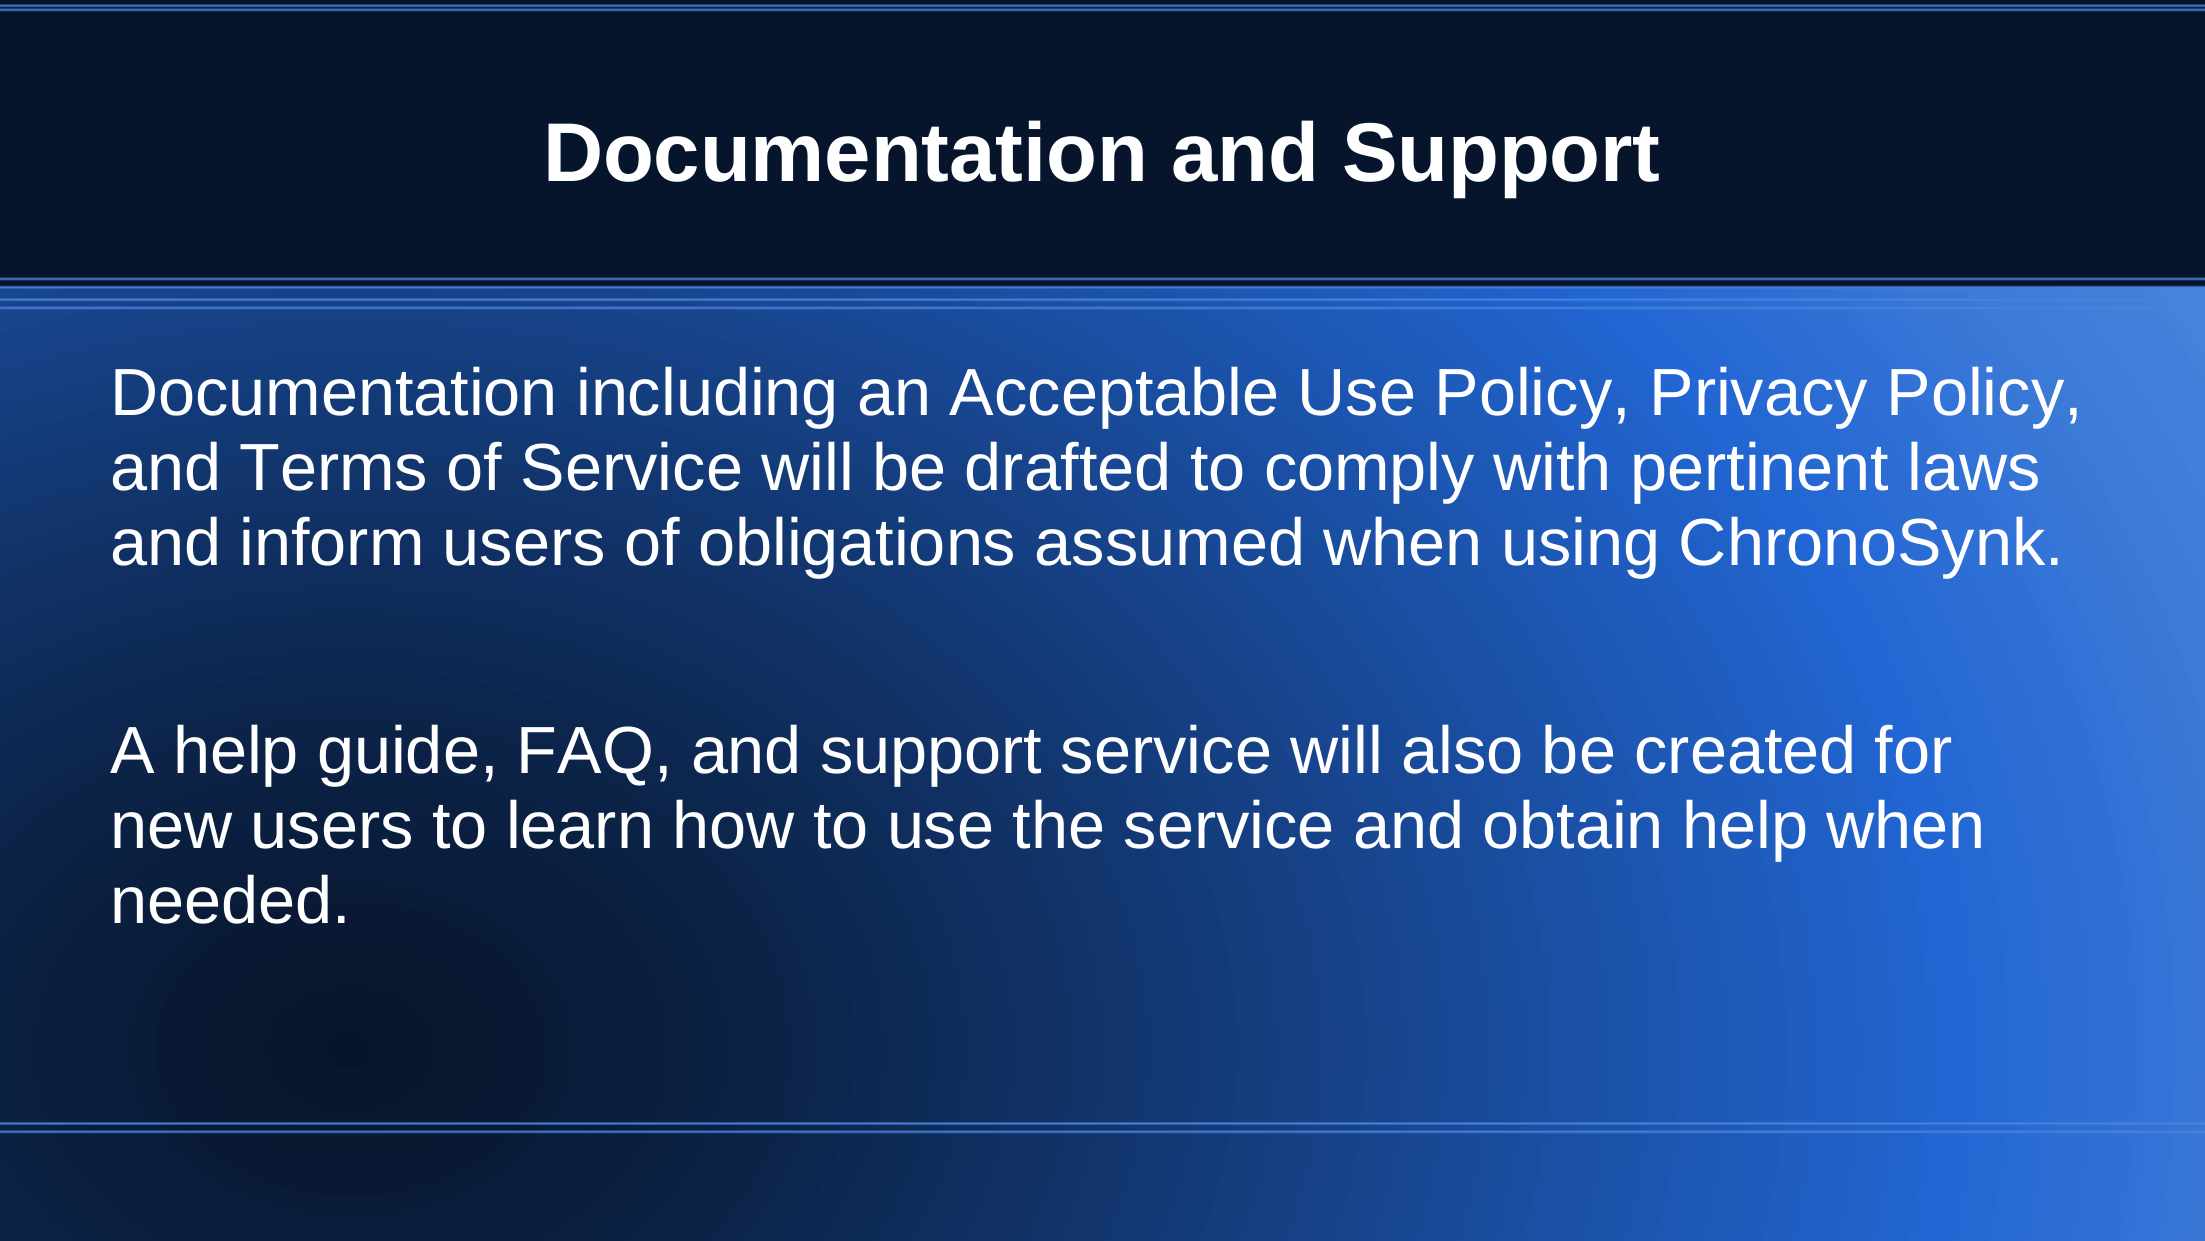

# Documentation and Support
Documentation including an Acceptable Use Policy, Privacy Policy, and Terms of Service will be drafted to comply with pertinent laws and inform users of obligations assumed when using ChronoSynk.
A help guide, FAQ, and support service will also be created for new users to learn how to use the service and obtain help when needed.